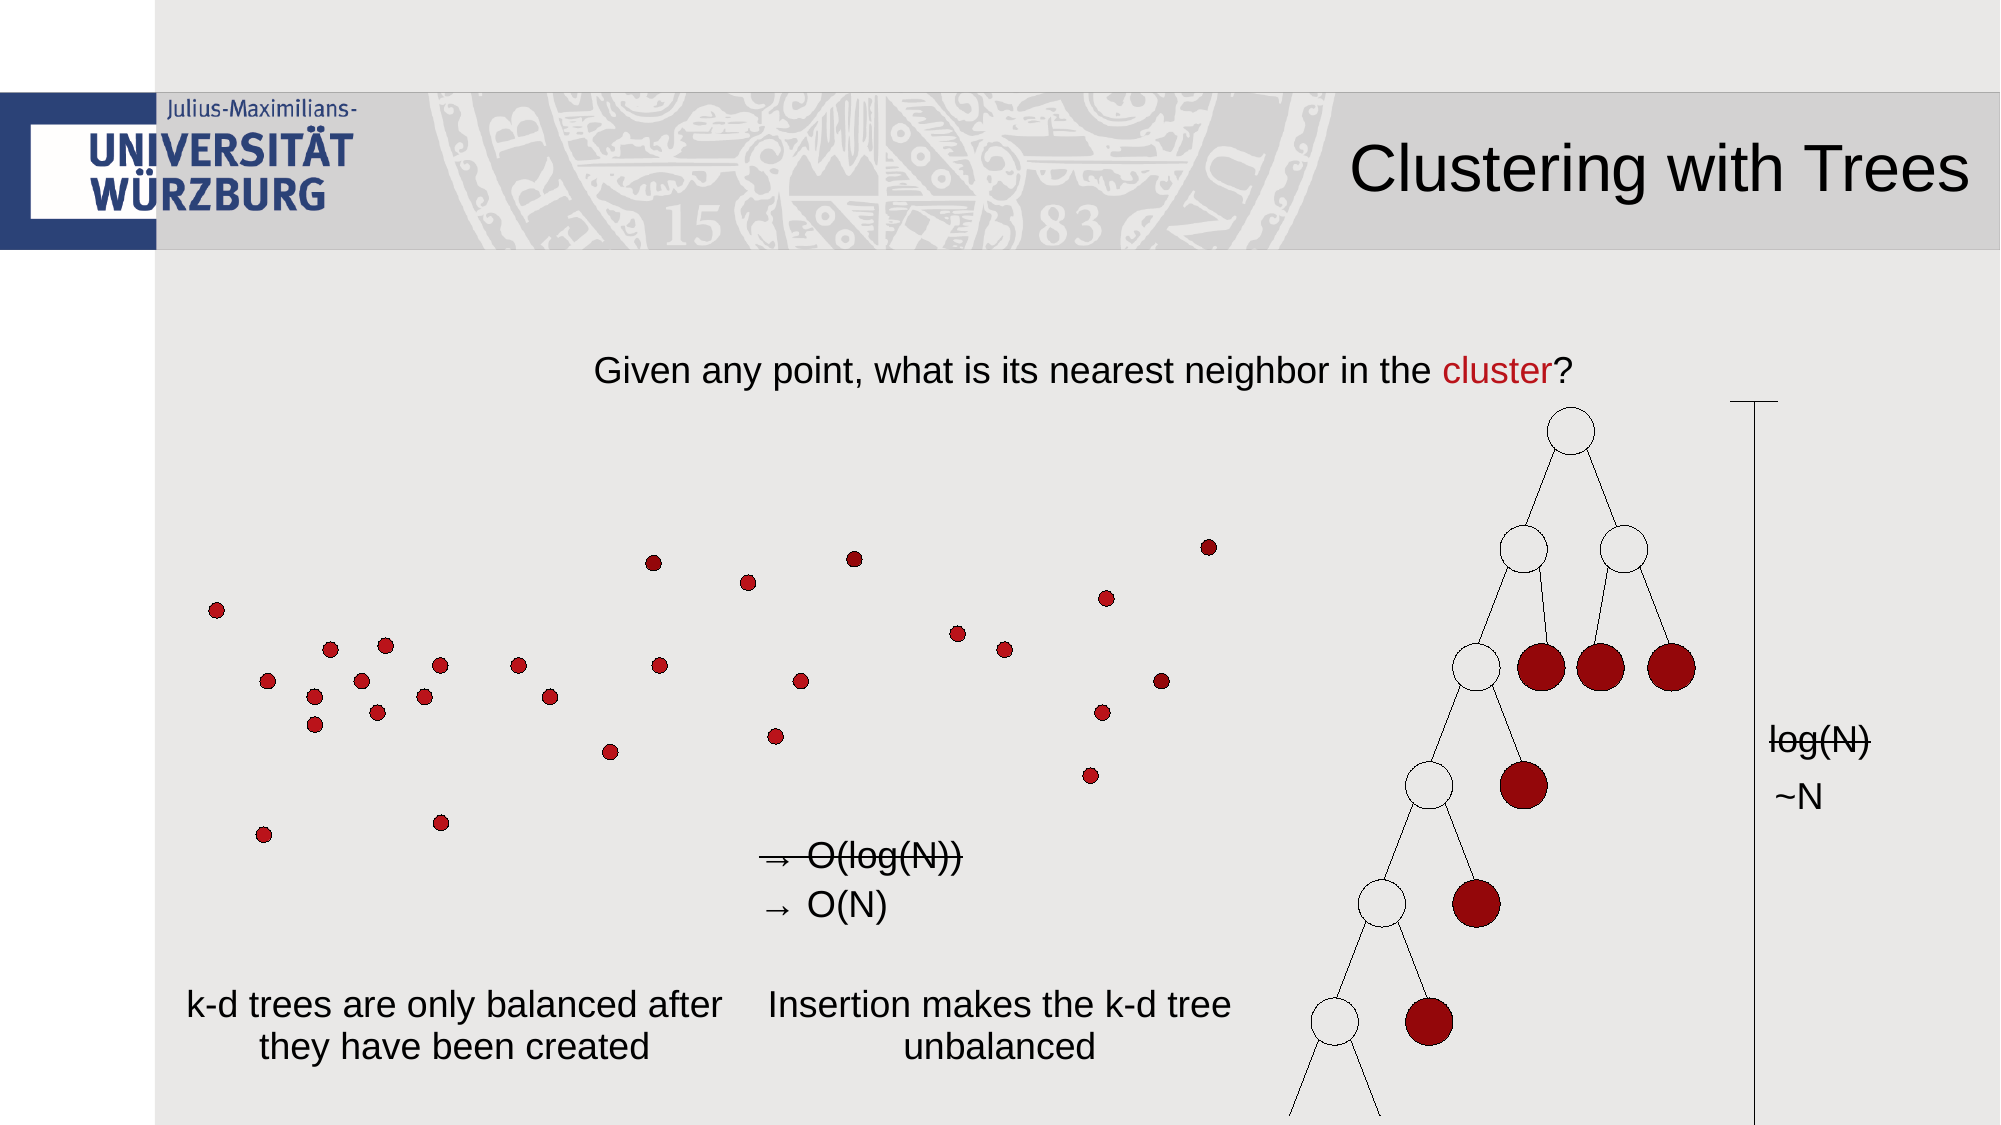

Clustering with Trees
Given any point, what is its nearest neighbor in the cluster?
log(N)
~N
→ O(log(N))
→ O(N)
k-d trees are only balanced after they have been created
Insertion makes the k-d tree unbalanced